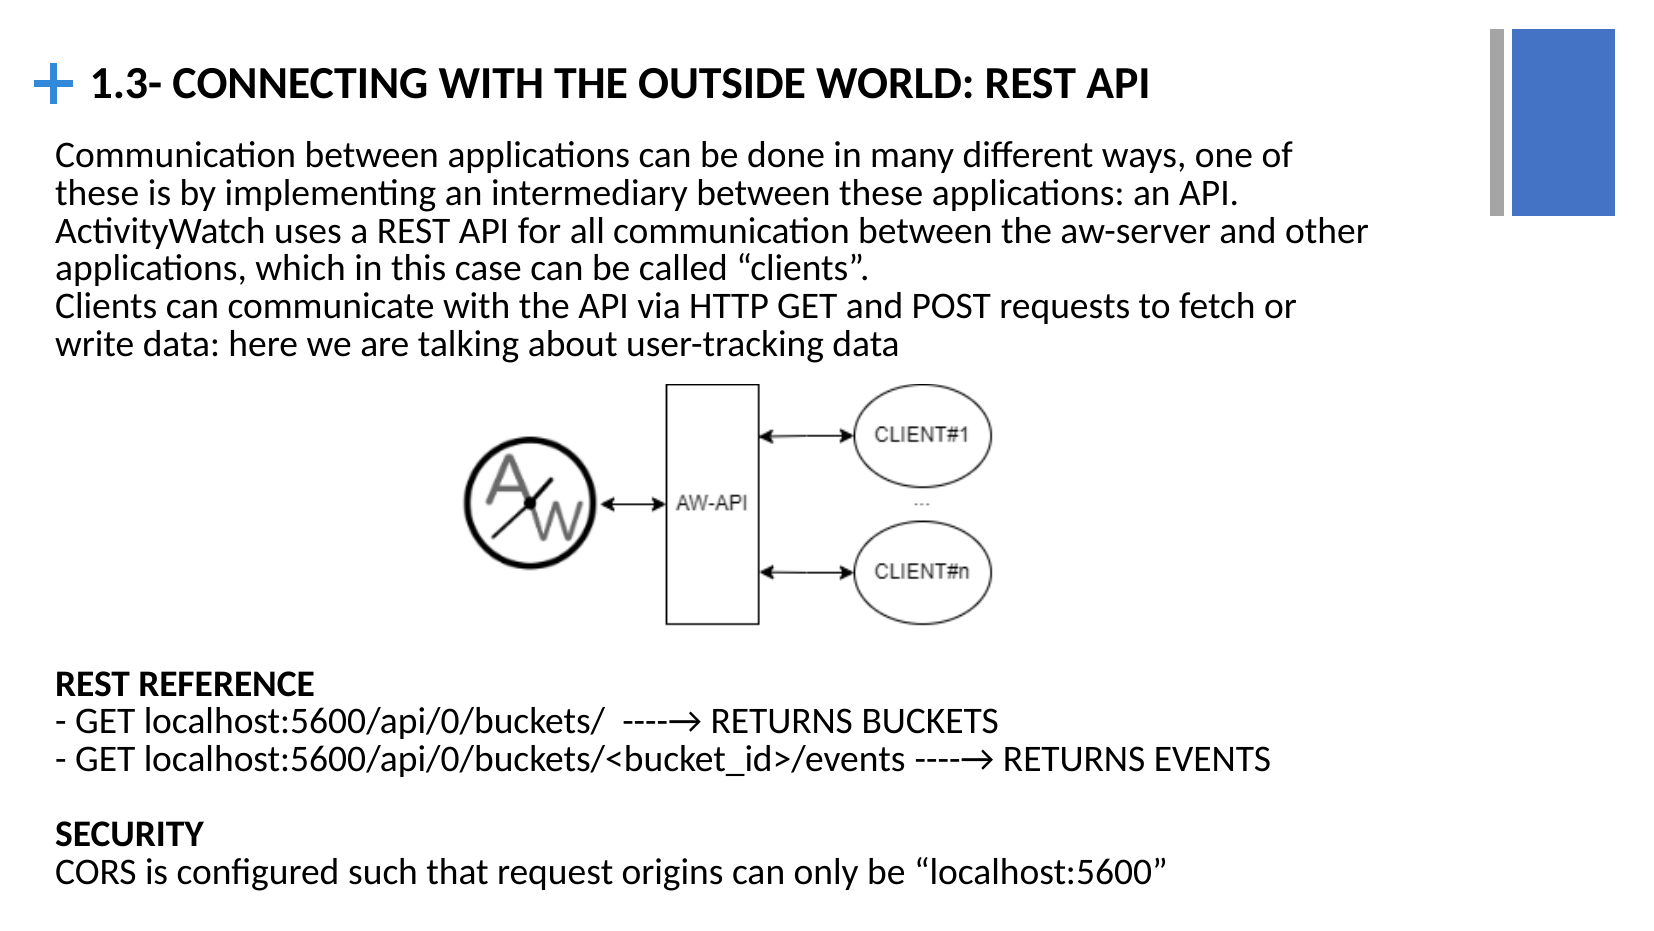

1.3- CONNECTING WITH THE OUTSIDE WORLD: REST API
Communication between applications can be done in many different ways, one of these is by implementing an intermediary between these applications: an API.
ActivityWatch uses a REST API for all communication between the aw-server and other applications, which in this case can be called “clients”.
Clients can communicate with the API via HTTP GET and POST requests to fetch or write data: here we are talking about user-tracking data
REST REFERENCE
- GET localhost:5600/api/0/buckets/ ----→ RETURNS BUCKETS
- GET localhost:5600/api/0/buckets/<bucket_id>/events ----→ RETURNS EVENTS
SECURITY
CORS is configured such that request origins can only be “localhost:5600”